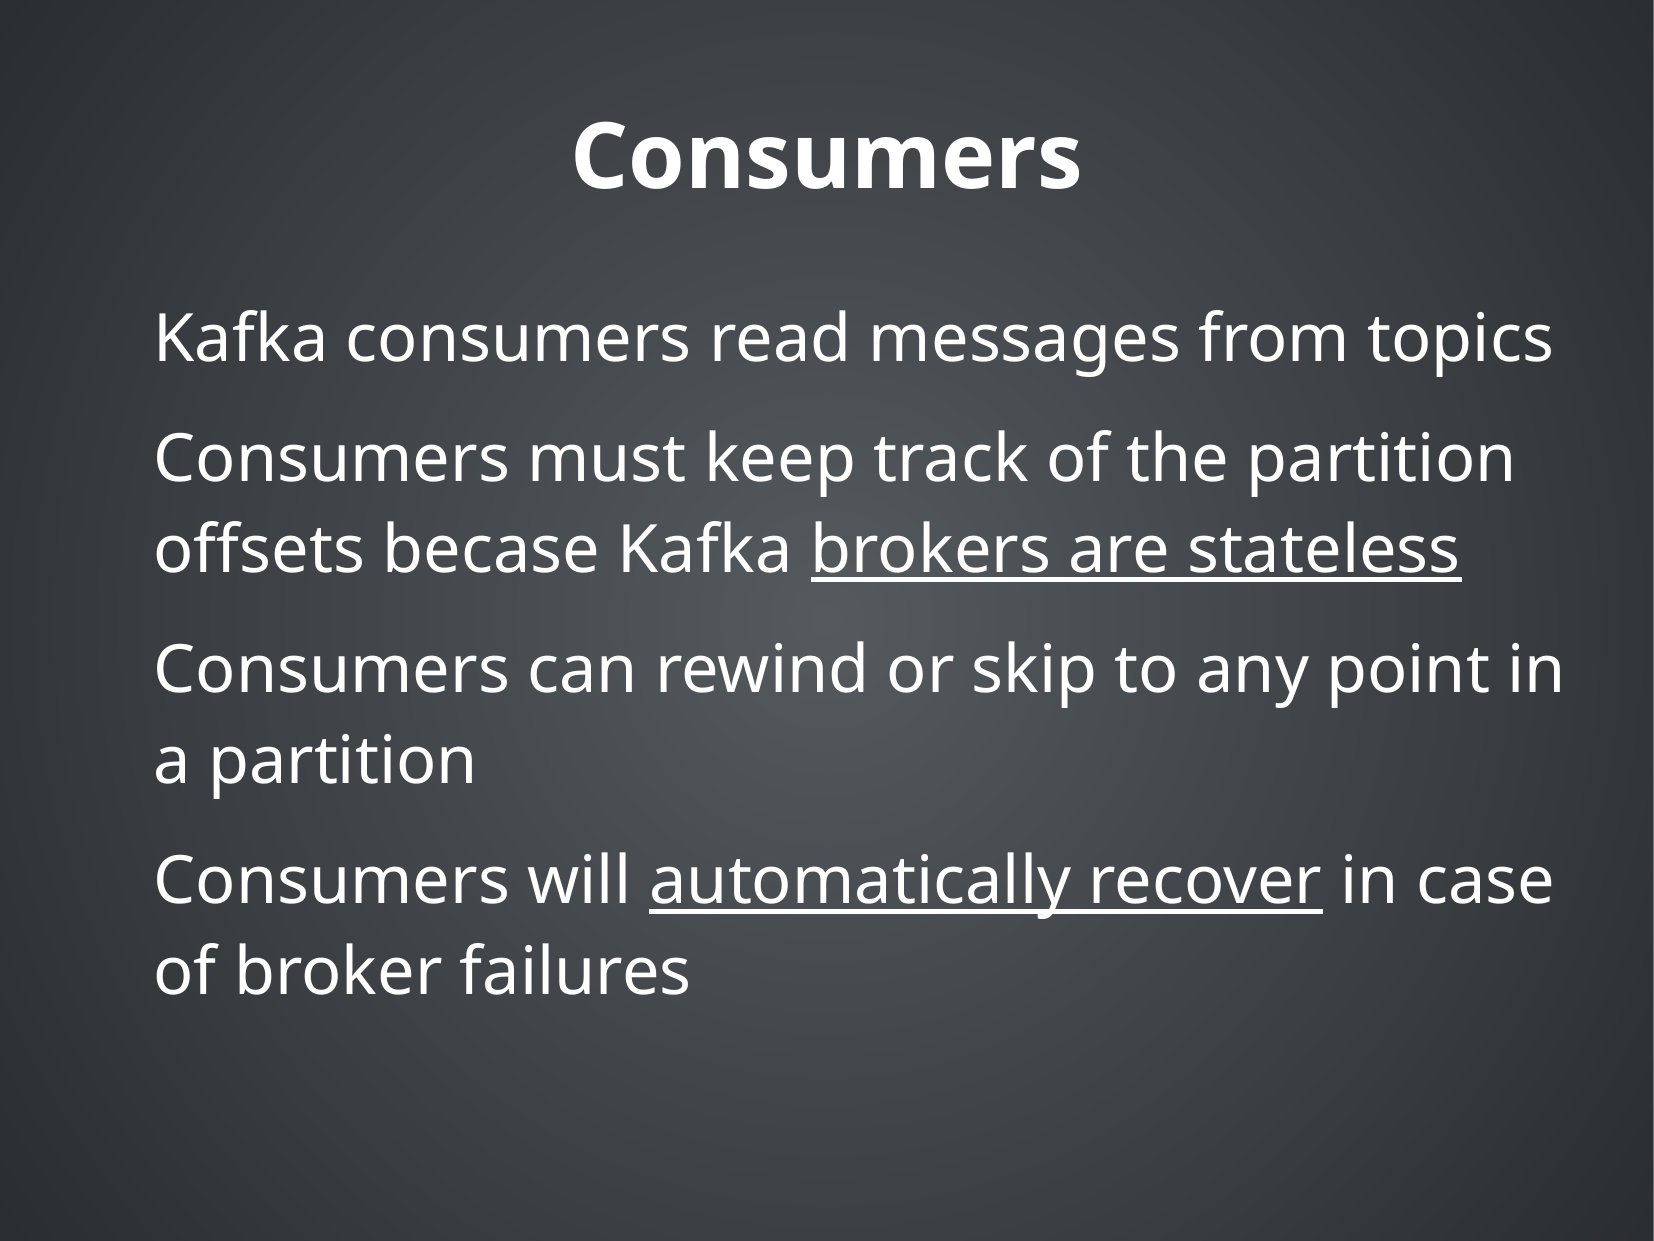

# Consumers
Kafka consumers read messages from topics
Consumers must keep track of the partition offsets becase Kafka brokers are stateless
Consumers can rewind or skip to any point in a partition
Consumers will automatically recover in case of broker failures